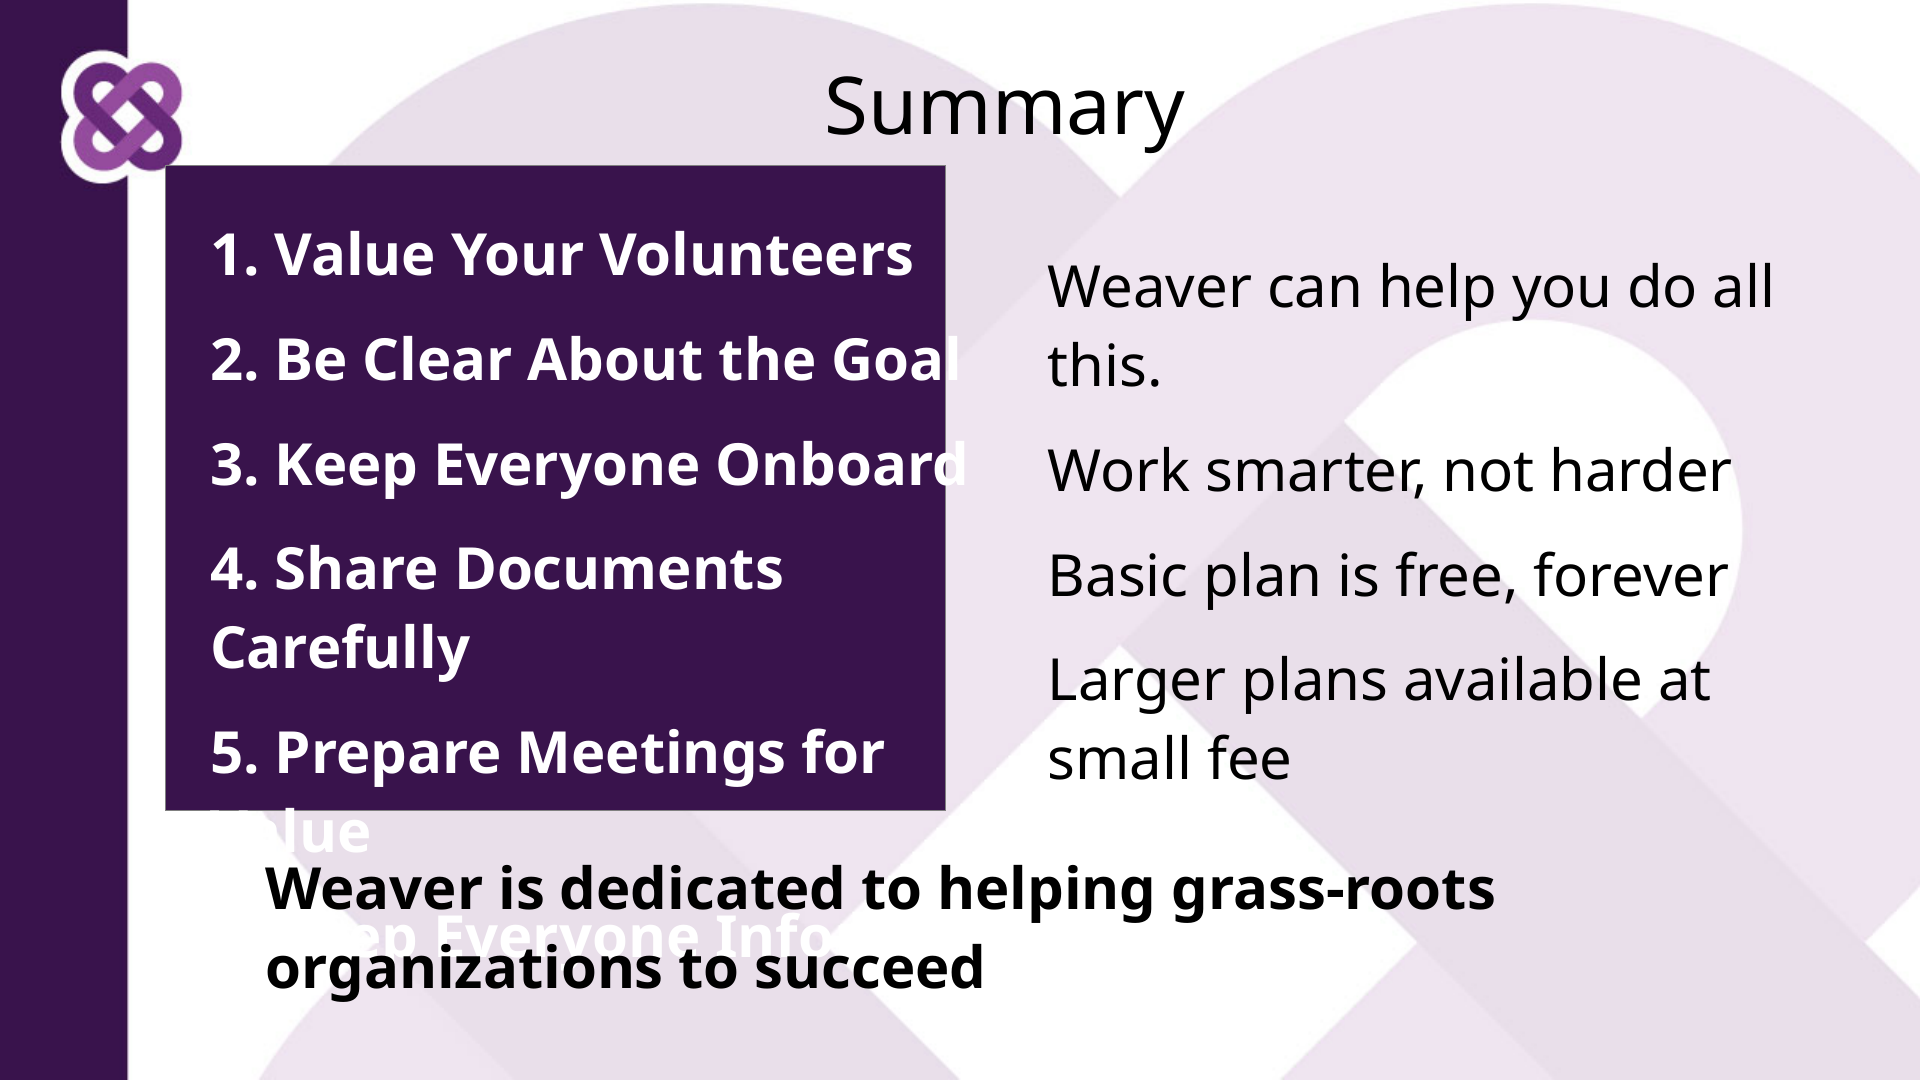

# Summary
1. Value Your Volunteers
2. Be Clear About the Goal
3. Keep Everyone Onboard
4. Share Documents Carefully
5. Prepare Meetings for Value
6. Keep Everyone Informed
Weaver can help you do all this.
Work smarter, not harder
Basic plan is free, forever
Larger plans available at small fee
Weaver is dedicated to helping grass-roots organizations to succeed